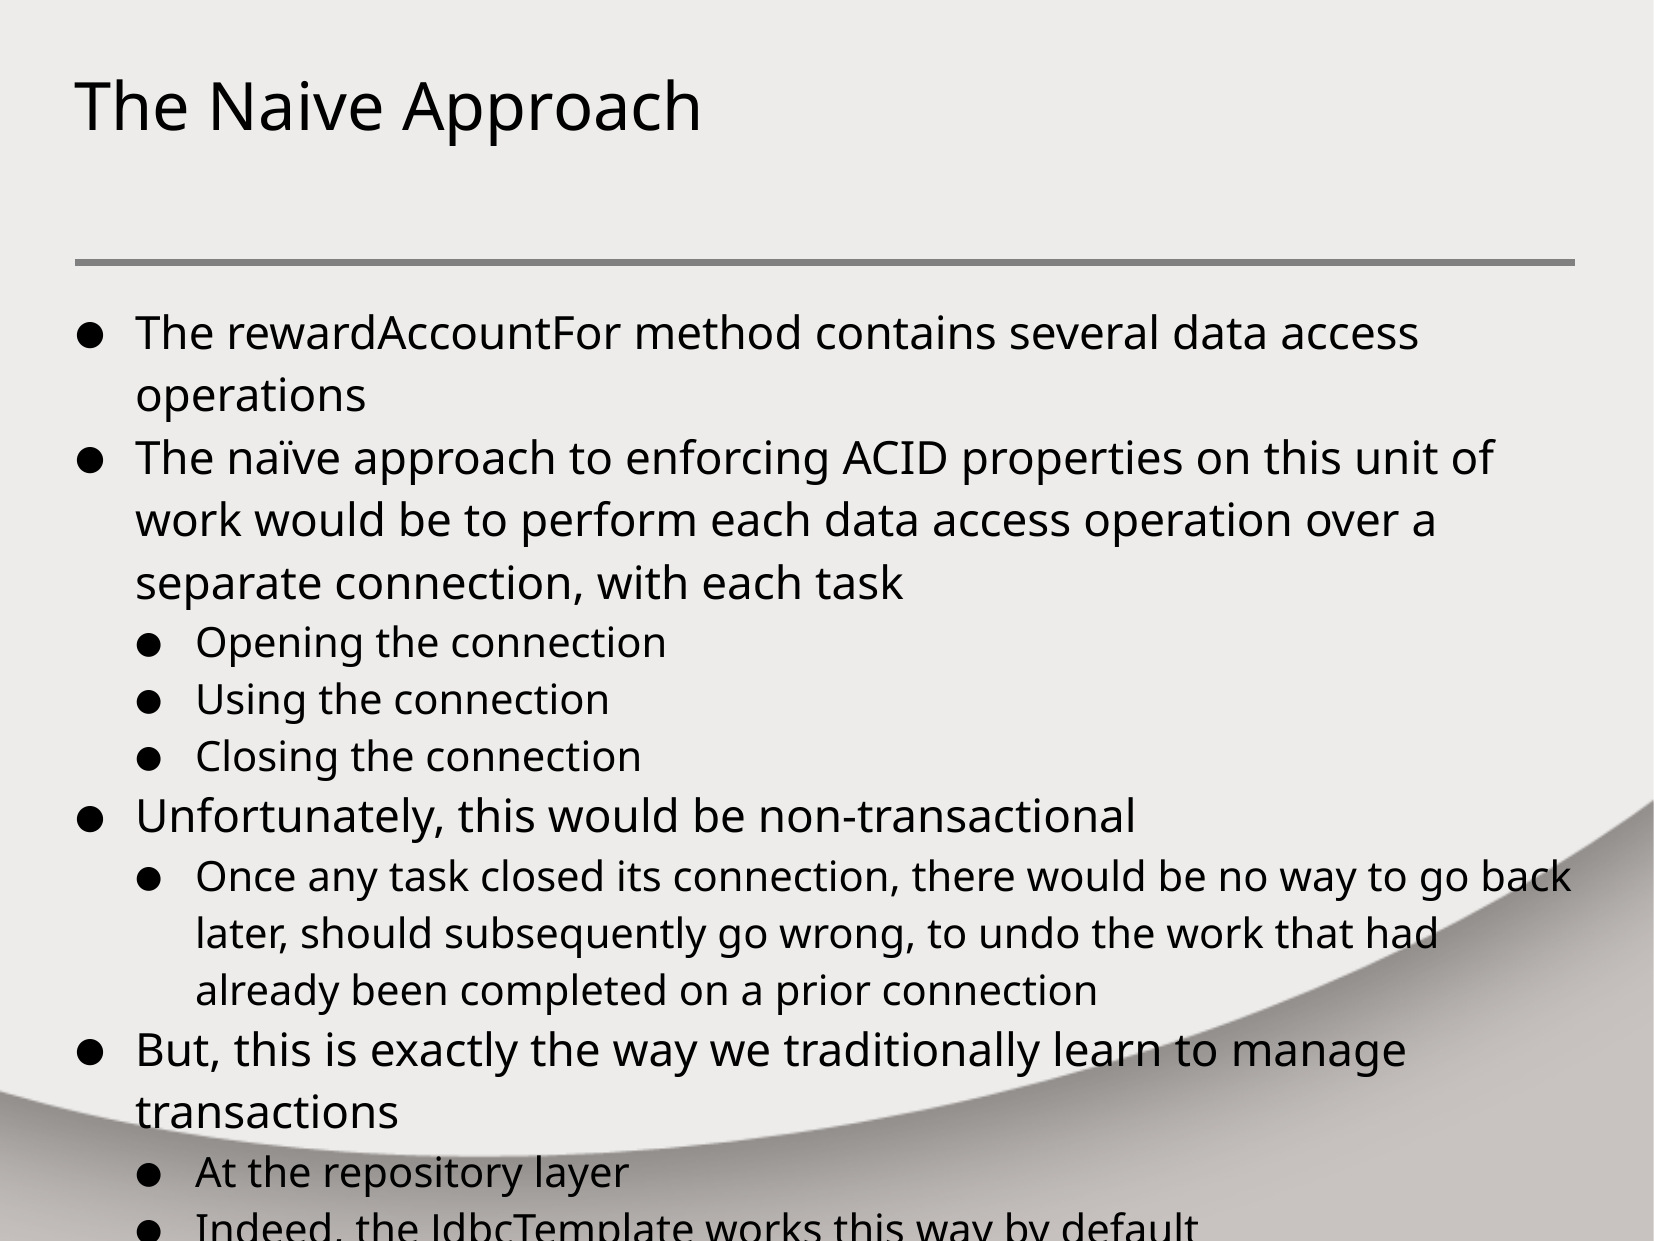

# The Naive Approach
The rewardAccountFor method contains several data access operations
The naïve approach to enforcing ACID properties on this unit of work would be to perform each data access operation over a separate connection, with each task
Opening the connection
Using the connection
Closing the connection
Unfortunately, this would be non-transactional
Once any task closed its connection, there would be no way to go back later, should subsequently go wrong, to undo the work that had already been completed on a prior connection
But, this is exactly the way we traditionally learn to manage transactions
At the repository layer
Indeed, the JdbcTemplate works this way by default